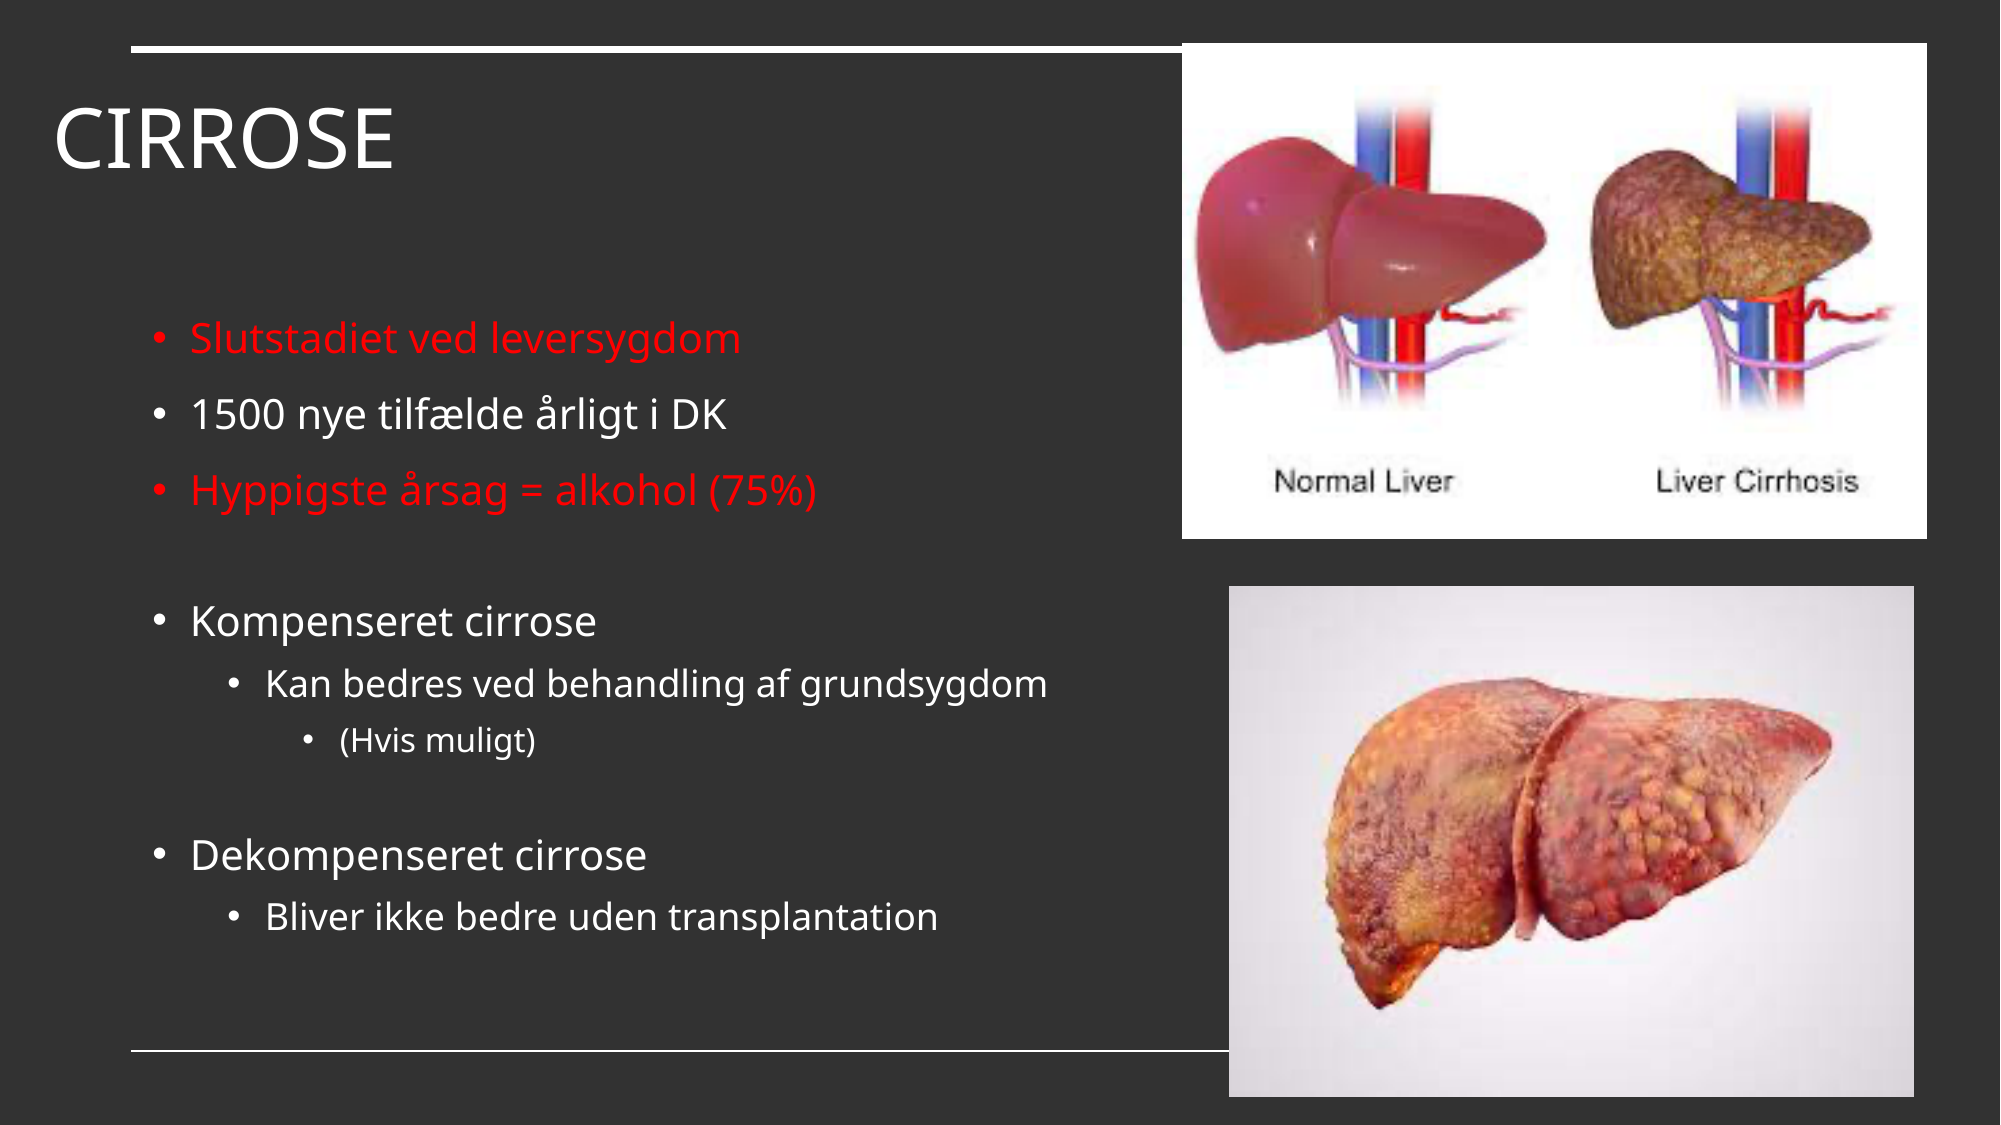

# Cirrose
Slutstadiet ved leversygdom
1500 nye tilfælde årligt i DK
Hyppigste årsag = alkohol (75%)
Kompenseret cirrose
Kan bedres ved behandling af grundsygdom
(Hvis muligt)
Dekompenseret cirrose
Bliver ikke bedre uden transplantation